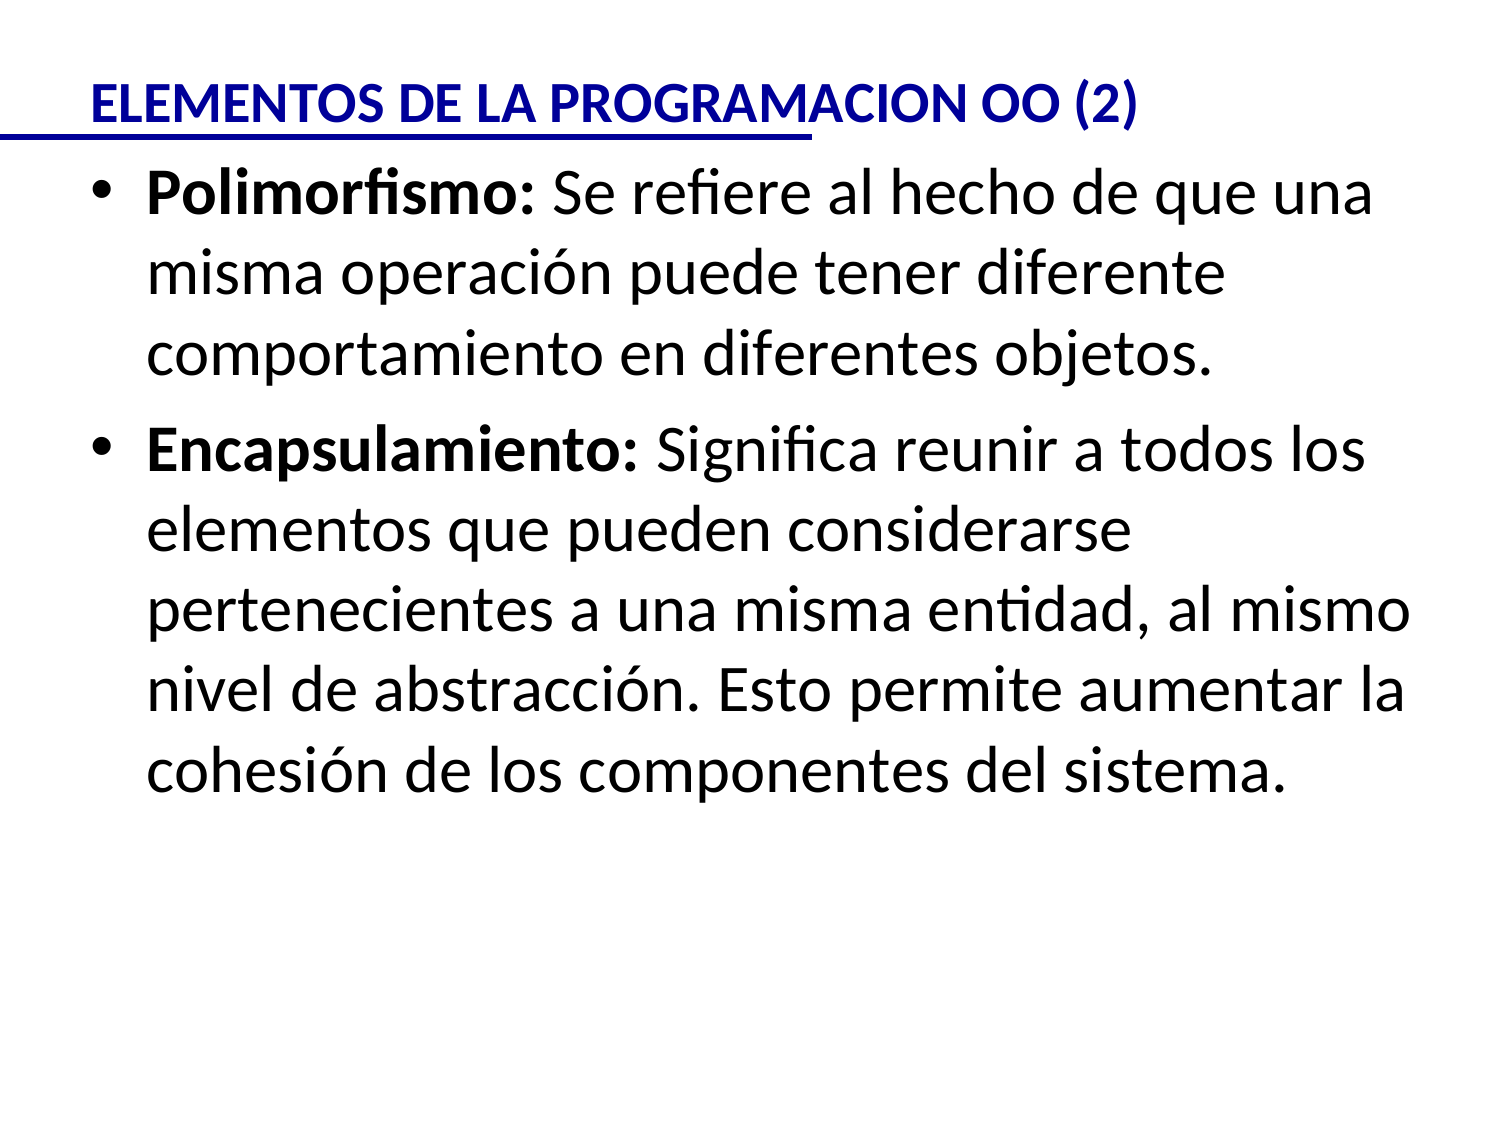

# ELEMENTOS DE LA PROGRAMACION OO (2)
Polimorfismo: Se refiere al hecho de que una misma operación puede tener diferente comportamiento en diferentes objetos.
Encapsulamiento: Significa reunir a todos los elementos que pueden considerarse pertenecientes a una misma entidad, al mismo nivel de abstracción. Esto permite aumentar la cohesión de los componentes del sistema.